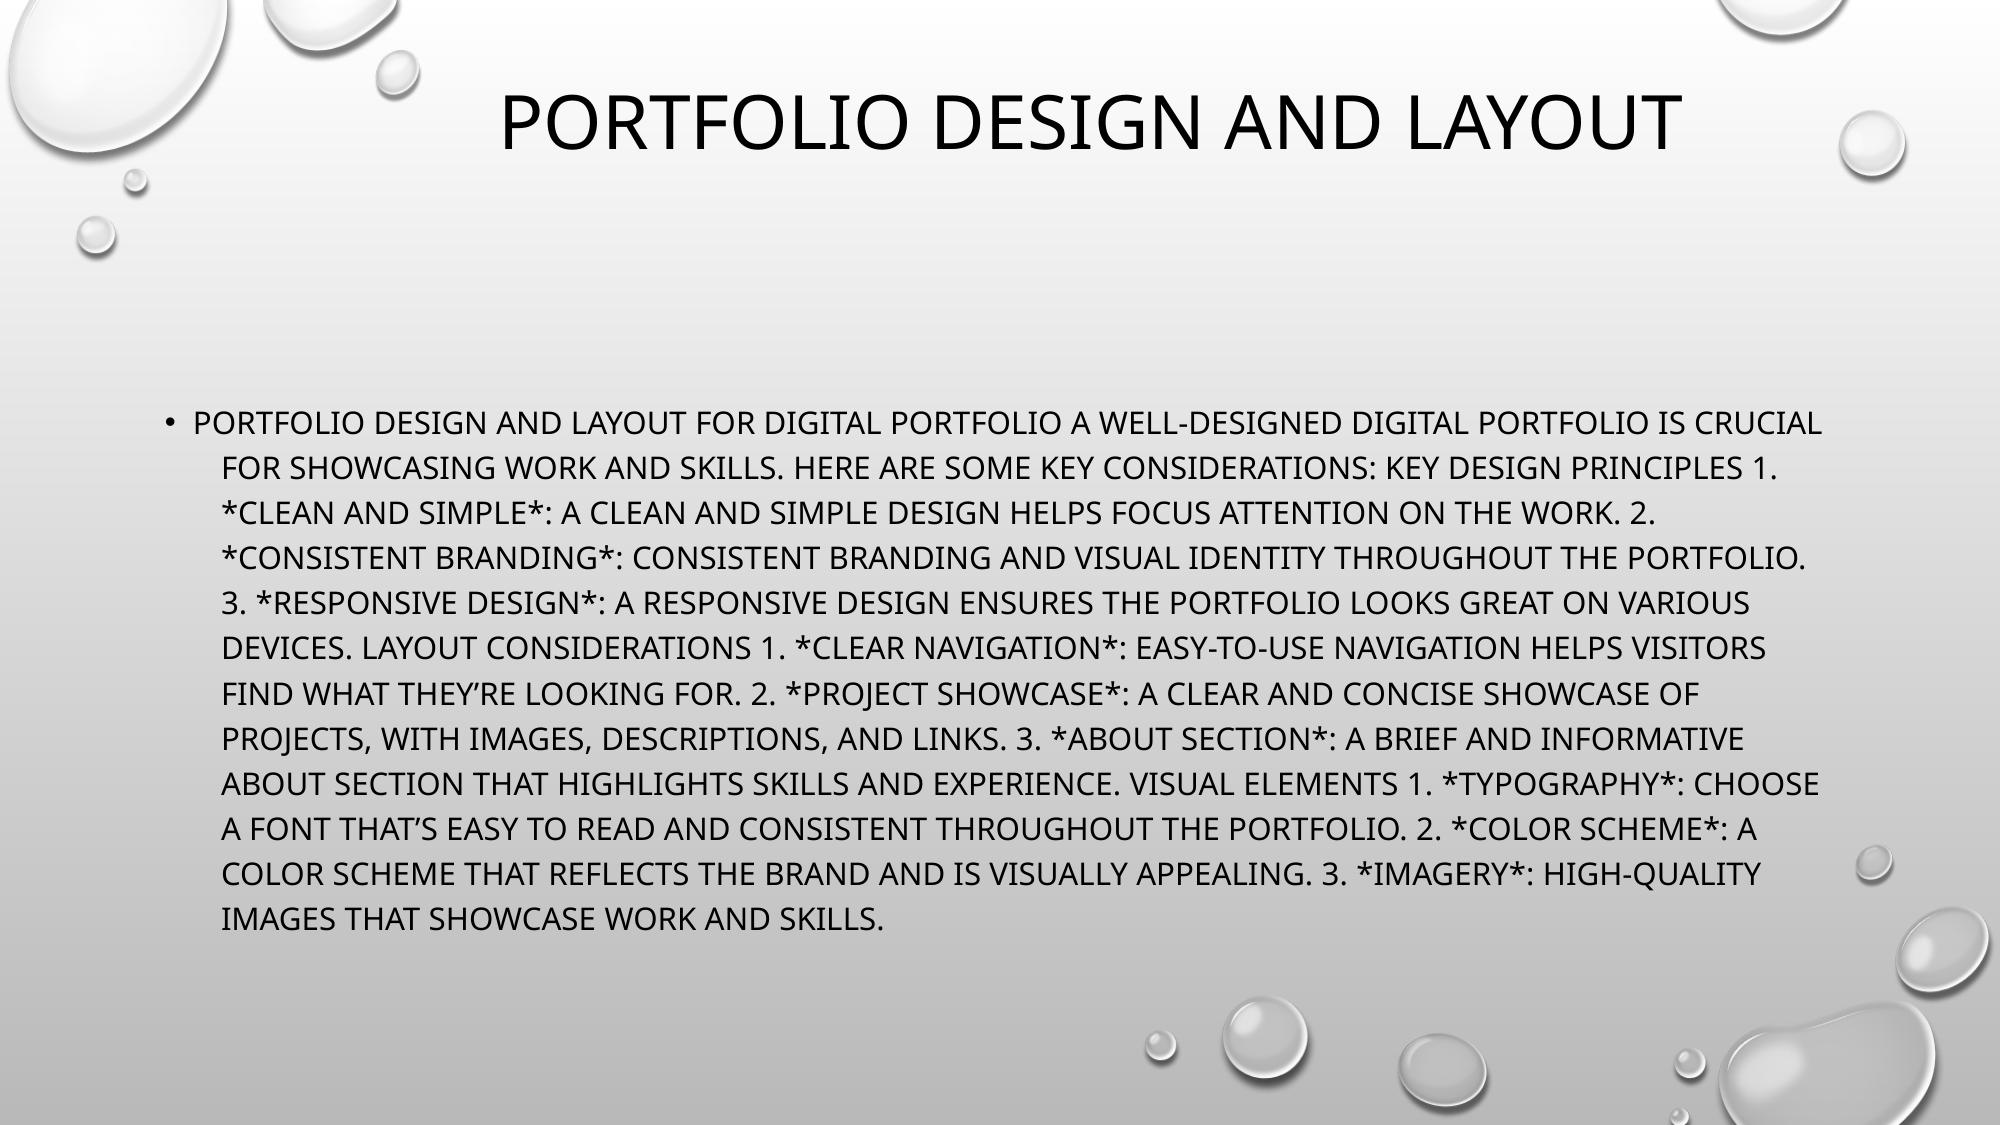

# Portfolio design and layout
Portfolio Design and Layout for Digital Portfolio A well-designed digital portfolio is crucial for showcasing work and skills. Here are some key considerations: Key Design Principles 1. *Clean and Simple*: A clean and simple design helps focus attention on the work. 2. *Consistent Branding*: Consistent branding and visual identity throughout the portfolio. 3. *Responsive Design*: A responsive design ensures the portfolio looks great on various devices. Layout Considerations 1. *Clear Navigation*: Easy-to-use navigation helps visitors find what they’re looking for. 2. *Project Showcase*: A clear and concise showcase of projects, with images, descriptions, and links. 3. *About Section*: A brief and informative about section that highlights skills and experience. Visual Elements 1. *Typography*: Choose a font that’s easy to read and consistent throughout the portfolio. 2. *Color Scheme*: A color scheme that reflects the brand and is visually appealing. 3. *Imagery*: High-quality images that showcase work and skills.